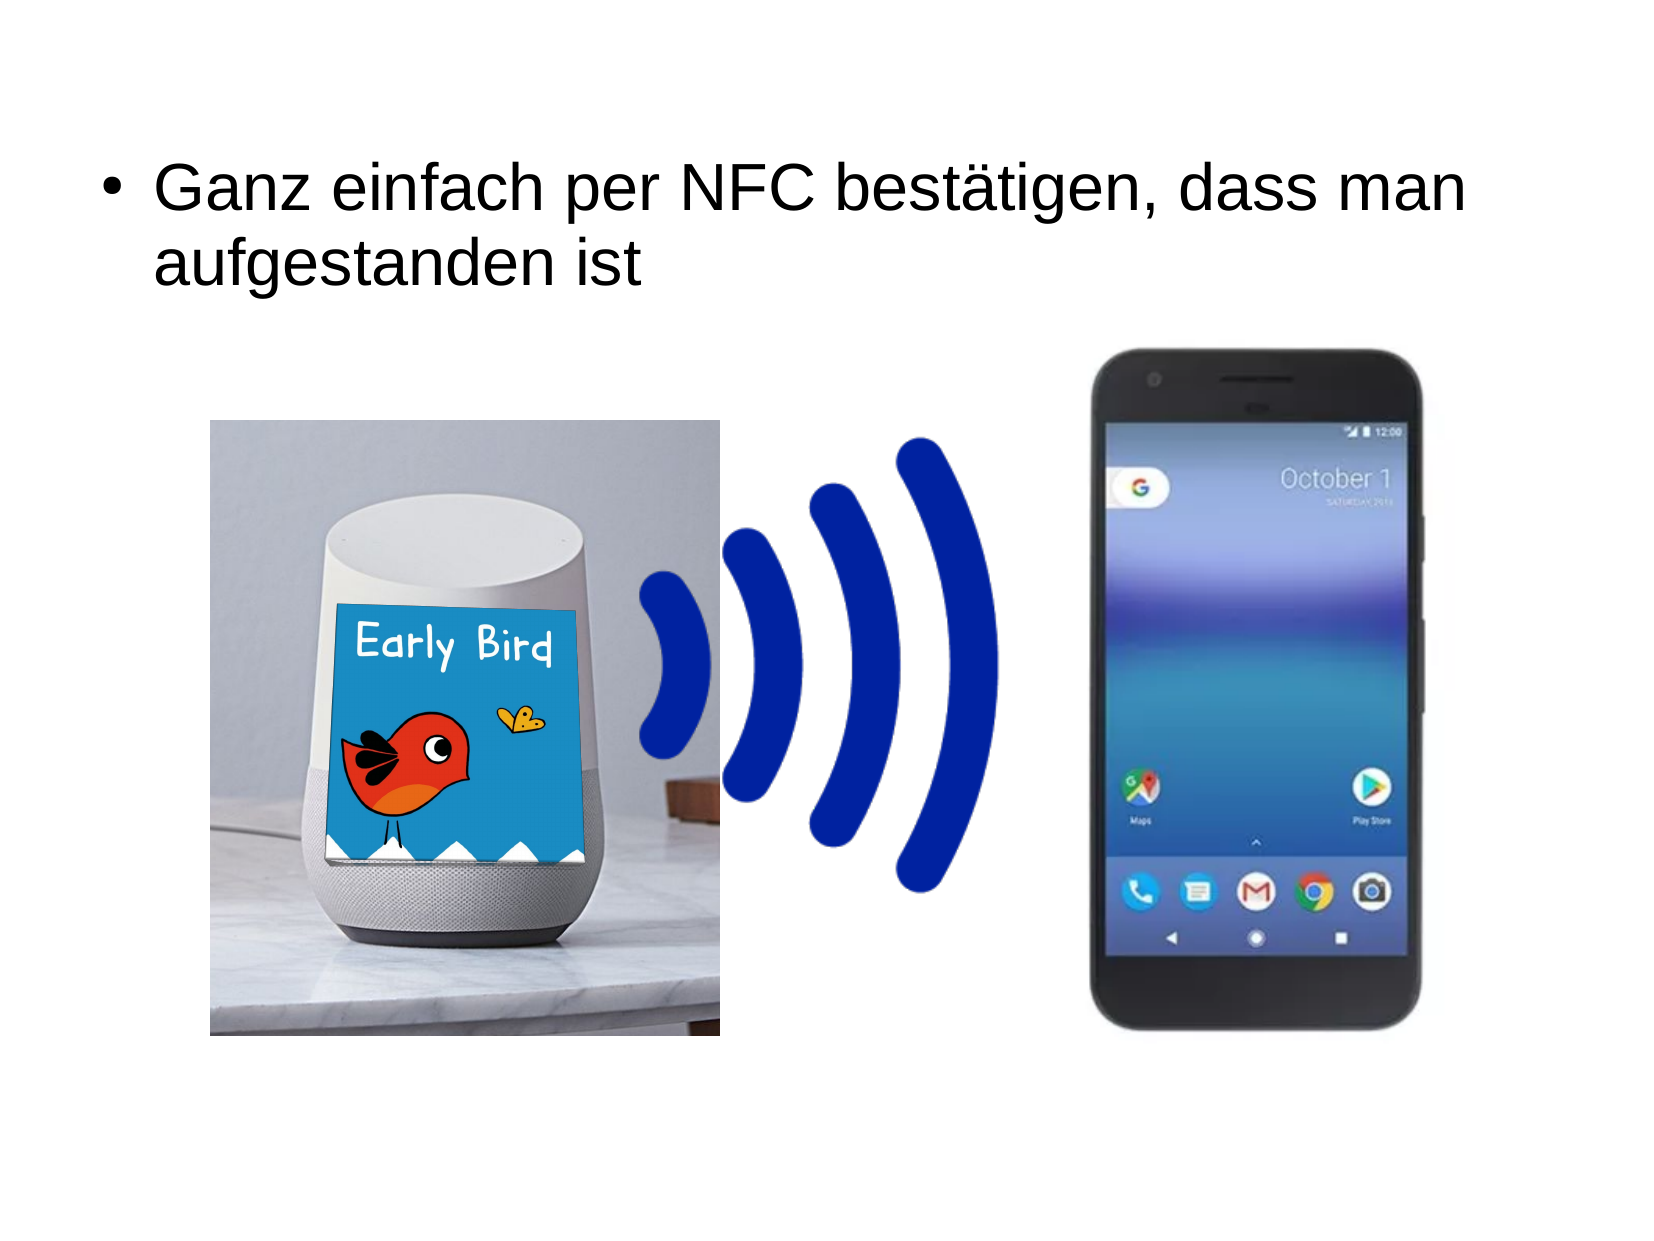

# Ganz einfach per NFC bestätigen, dass man aufgestanden ist